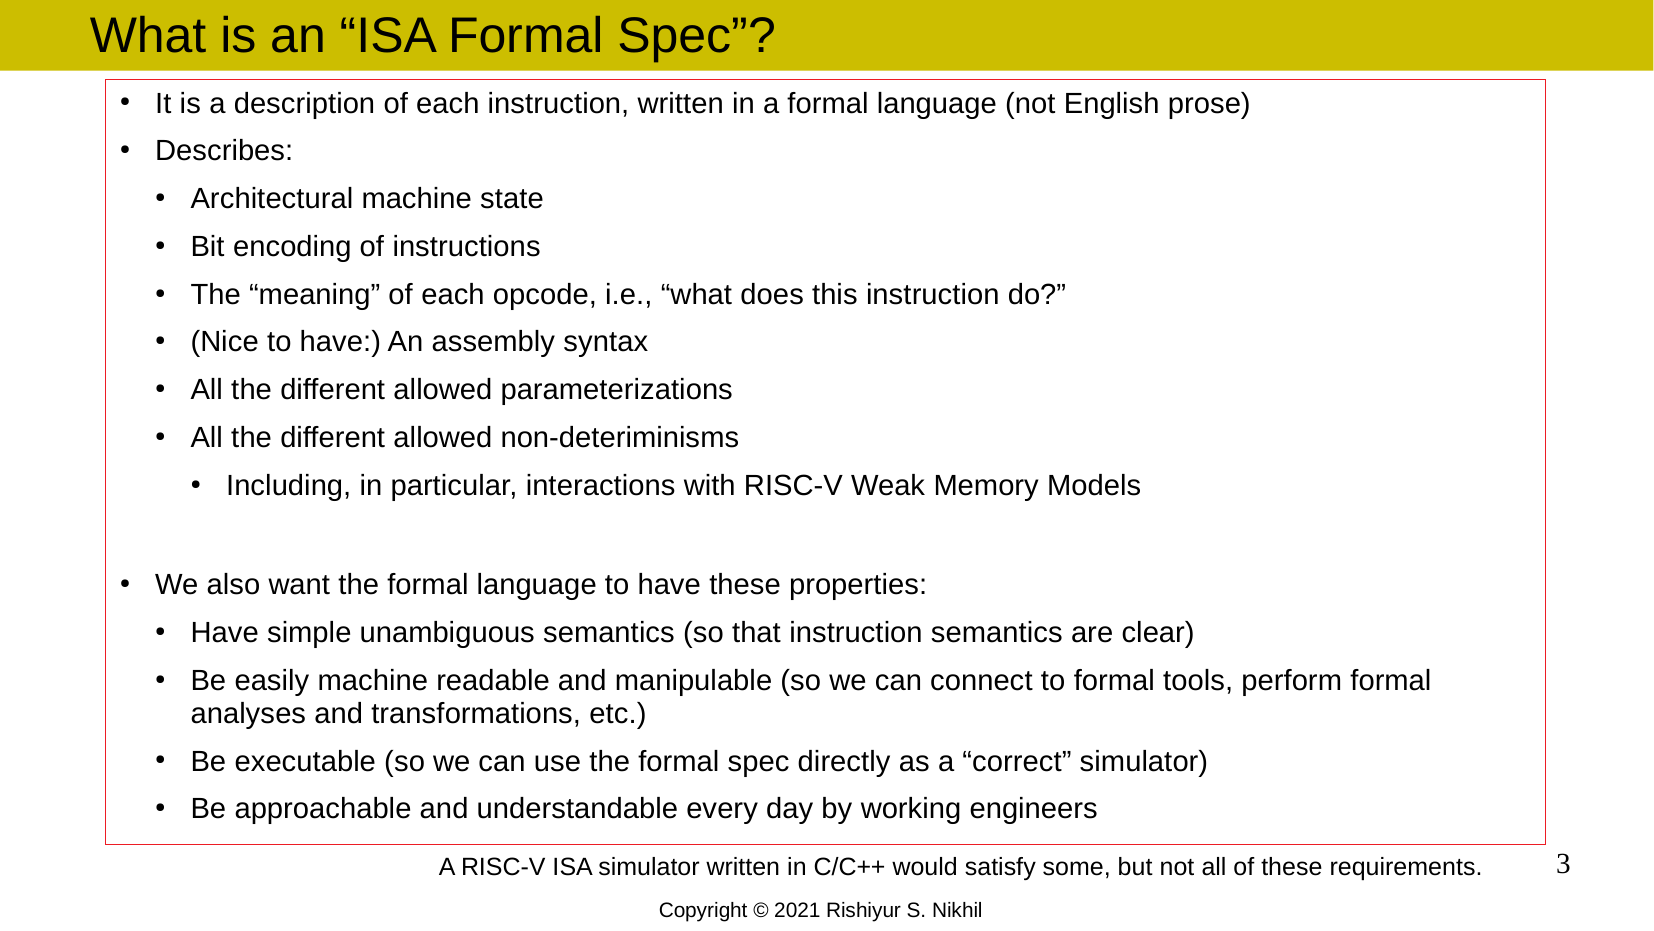

What is an “ISA Formal Spec”?
It is a description of each instruction, written in a formal language (not English prose)
Describes:
Architectural machine state
Bit encoding of instructions
The “meaning” of each opcode, i.e., “what does this instruction do?”
(Nice to have:) An assembly syntax
All the different allowed parameterizations
All the different allowed non-deteriminisms
Including, in particular, interactions with RISC-V Weak Memory Models
We also want the formal language to have these properties:
Have simple unambiguous semantics (so that instruction semantics are clear)
Be easily machine readable and manipulable (so we can connect to formal tools, perform formal analyses and transformations, etc.)
Be executable (so we can use the formal spec directly as a “correct” simulator)
Be approachable and understandable every day by working engineers
A RISC-V ISA simulator written in C/C++ would satisfy some, but not all of these requirements.
3